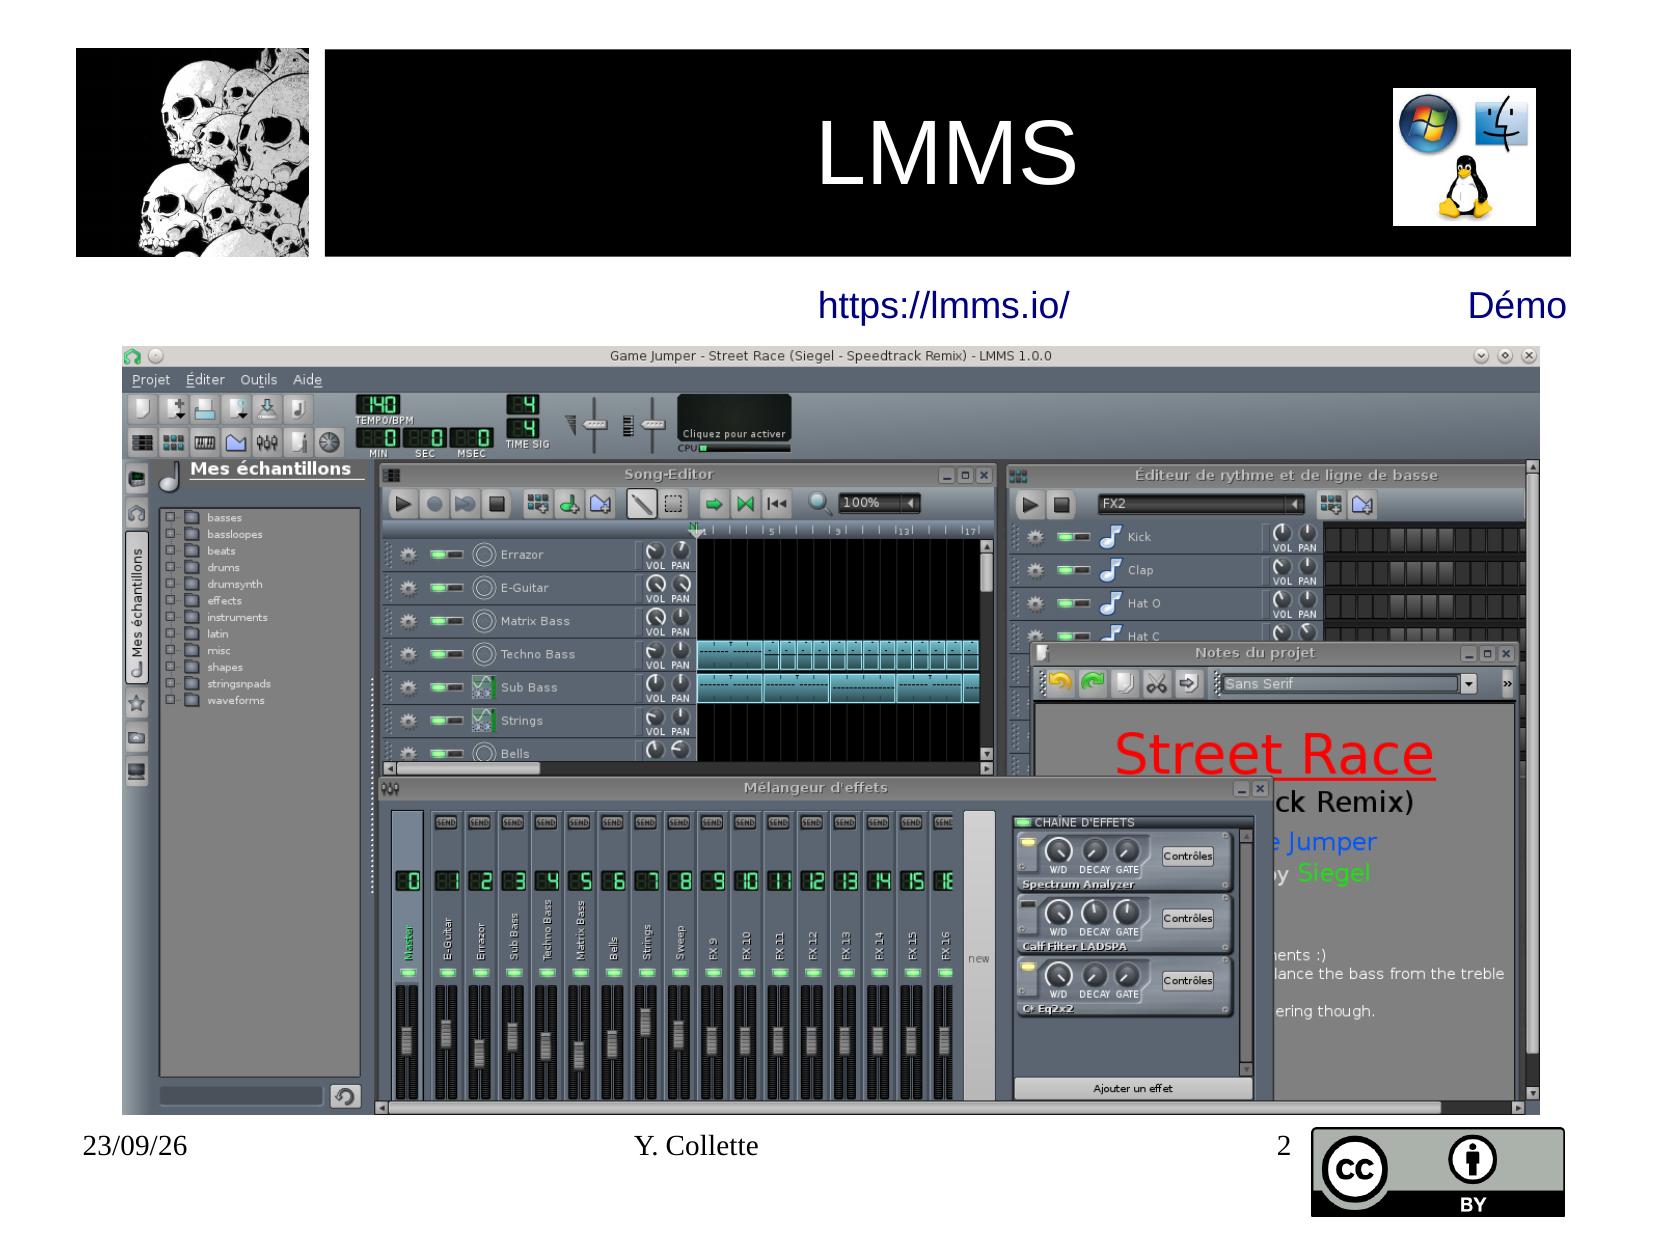

# LMMS
https://lmms.io/
Démo
Y. Collette
2